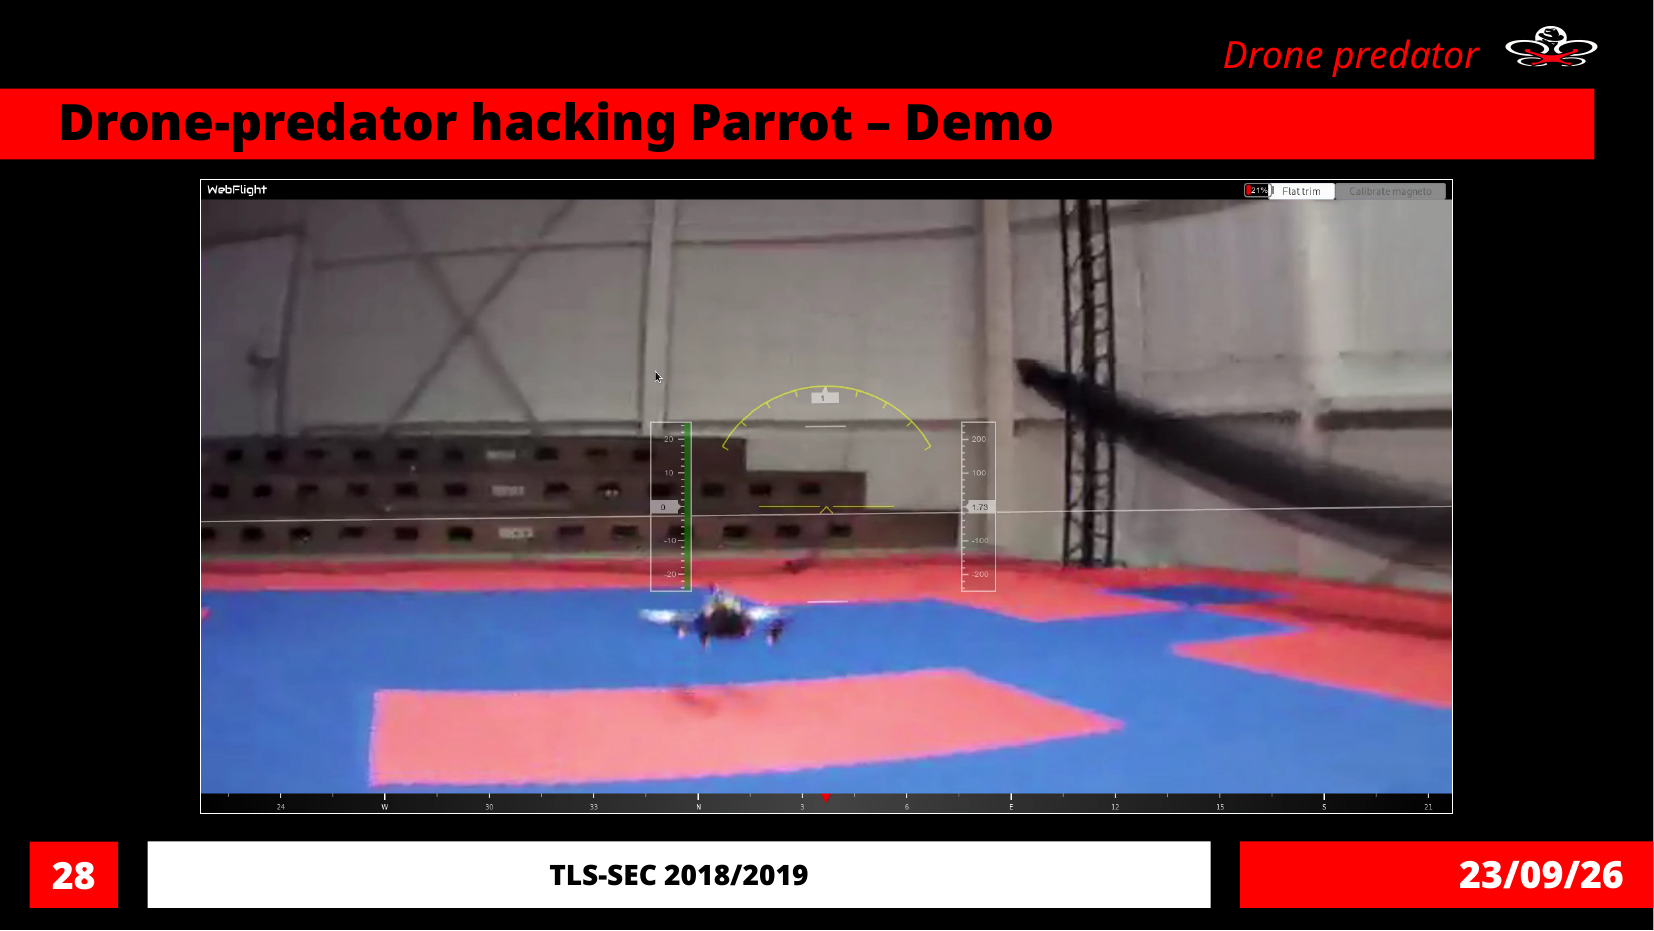

# Drone-predator hacking Parrot – Demo
28